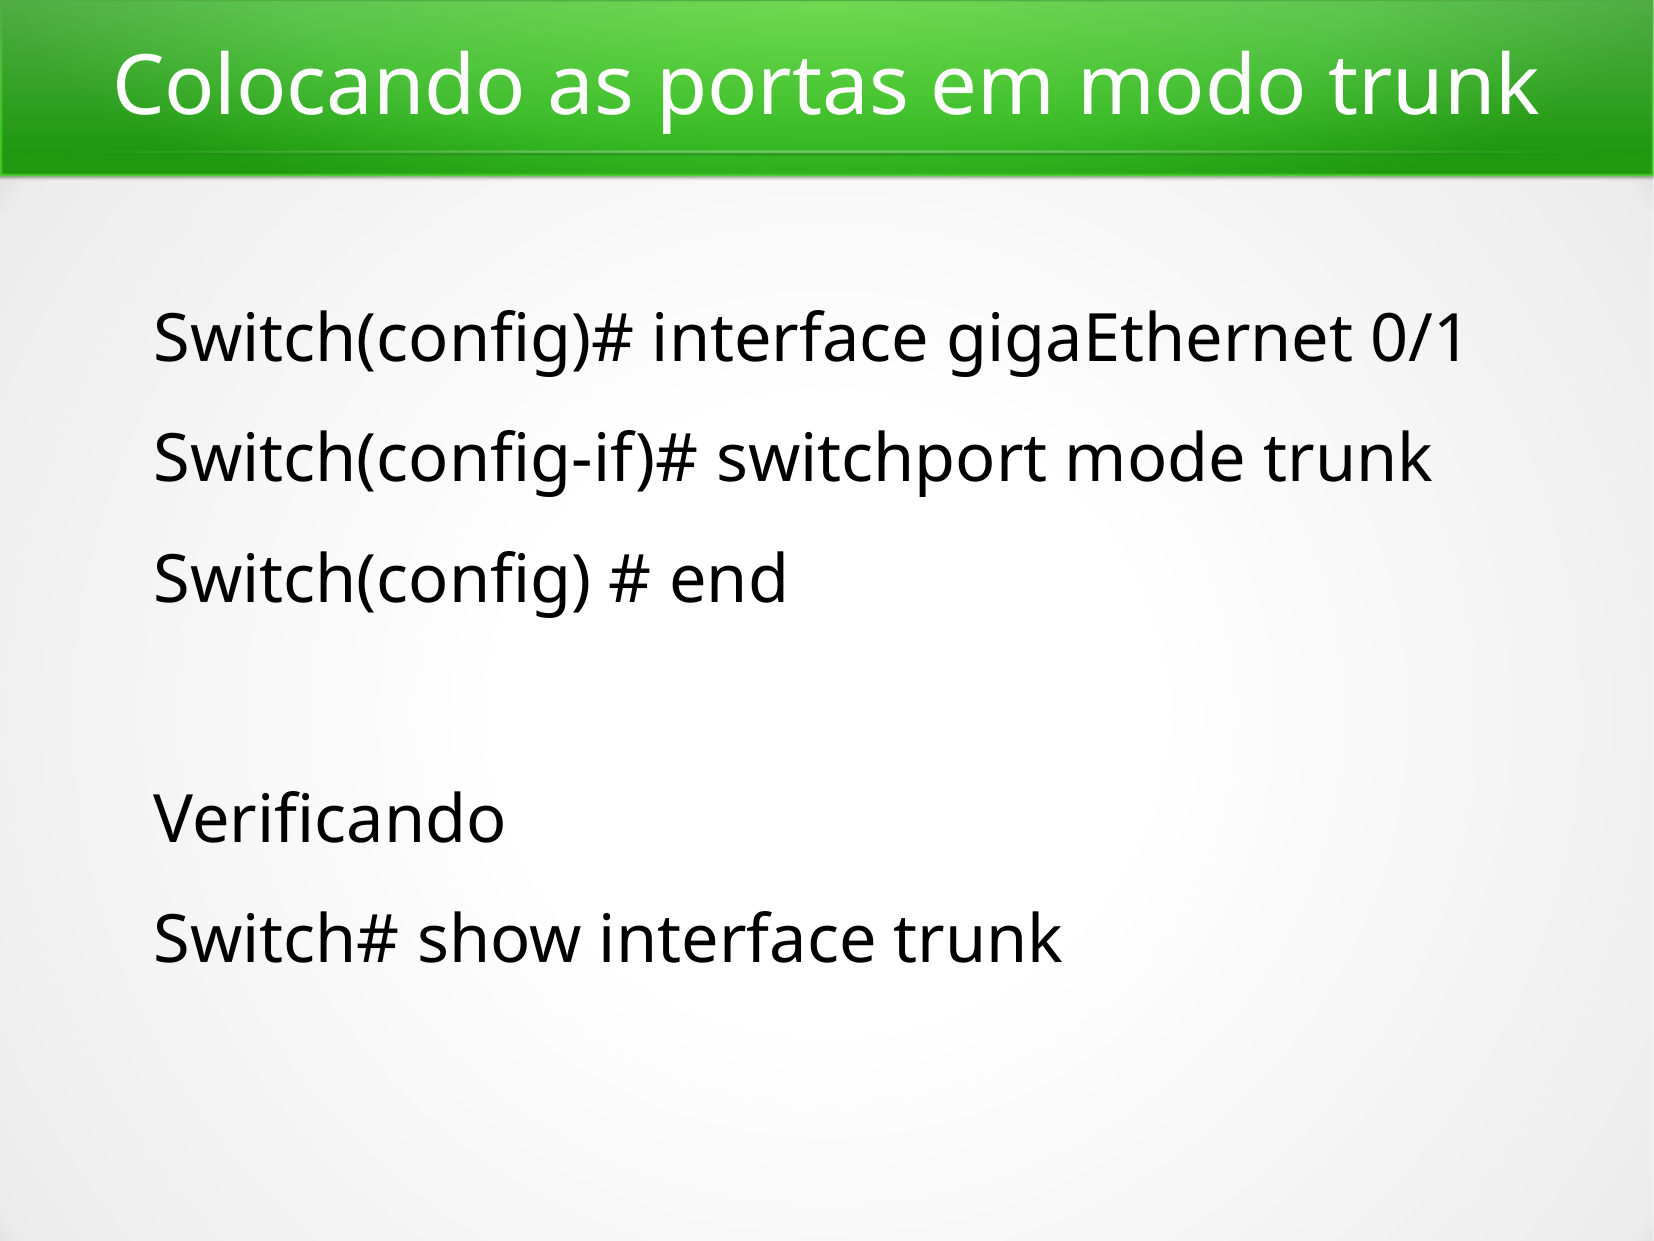

# Colocando as portas em modo trunk
Switch(config)# interface gigaEthernet 0/1
Switch(config-if)# switchport mode trunk
Switch(config) # end
Verificando
Switch# show interface trunk